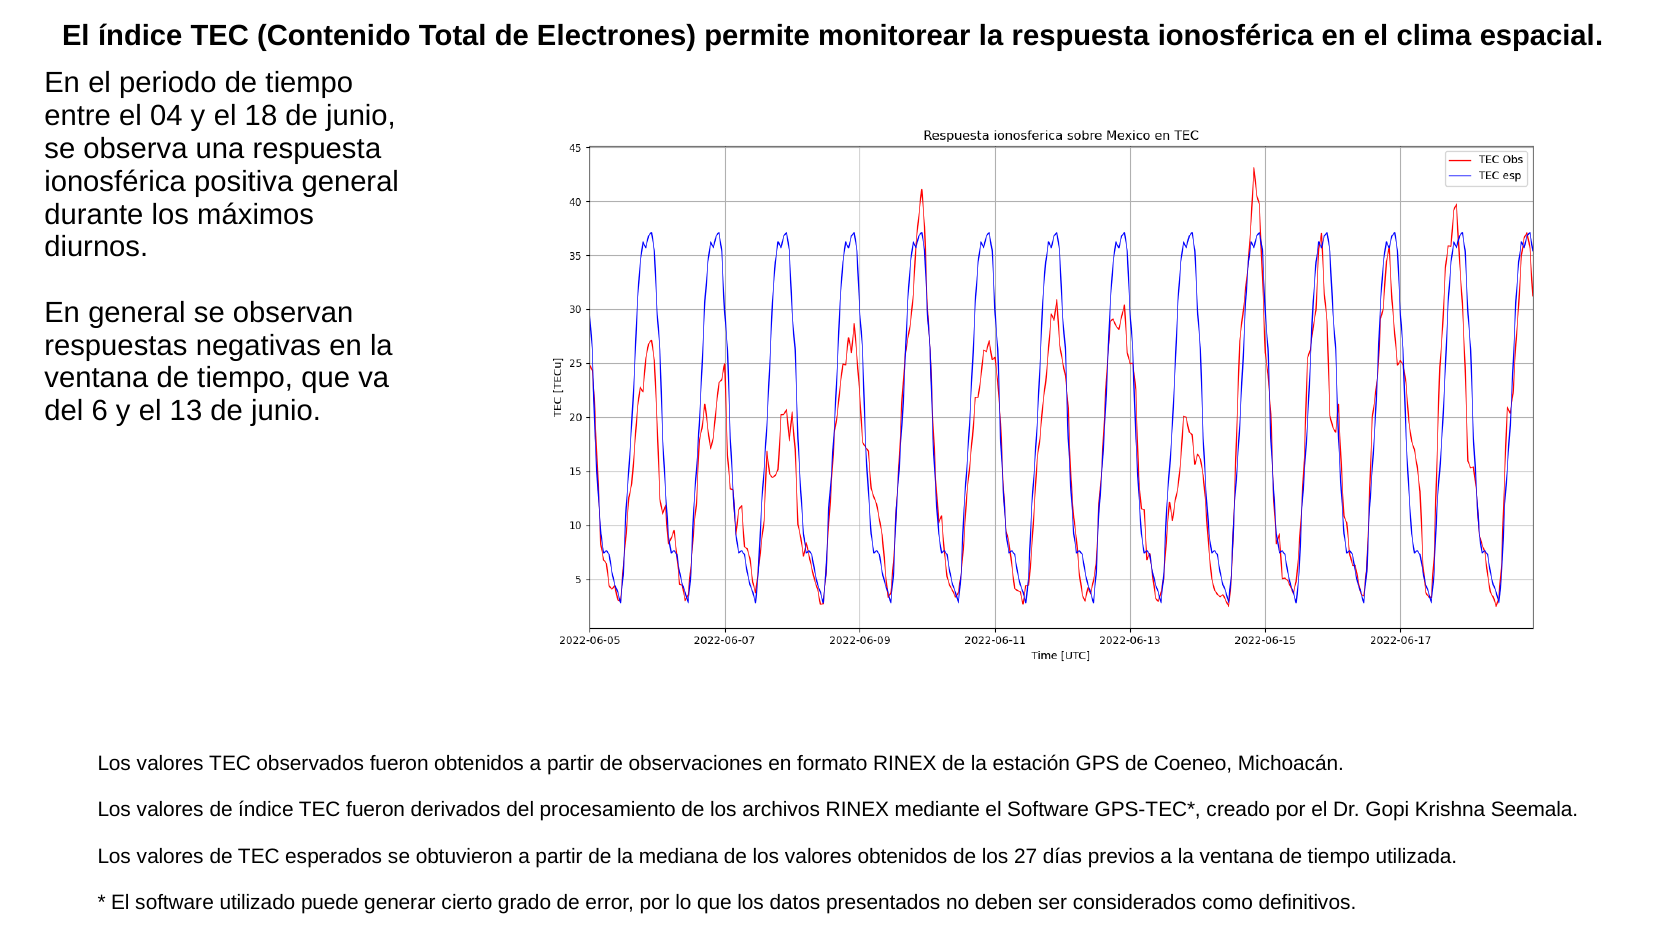

El índice TEC (Contenido Total de Electrones) permite monitorear la respuesta ionosférica en el clima espacial.
En el periodo de tiempo entre el 04 y el 18 de junio, se observa una respuesta ionosférica positiva general durante los máximos diurnos.
En general se observan respuestas negativas en la ventana de tiempo, que va del 6 y el 13 de junio.
Los valores TEC observados fueron obtenidos a partir de observaciones en formato RINEX de la estación GPS de Coeneo, Michoacán.
Los valores de índice TEC fueron derivados del procesamiento de los archivos RINEX mediante el Software GPS-TEC*, creado por el Dr. Gopi Krishna Seemala.
Los valores de TEC esperados se obtuvieron a partir de la mediana de los valores obtenidos de los 27 días previos a la ventana de tiempo utilizada.
* El software utilizado puede generar cierto grado de error, por lo que los datos presentados no deben ser considerados como definitivos.